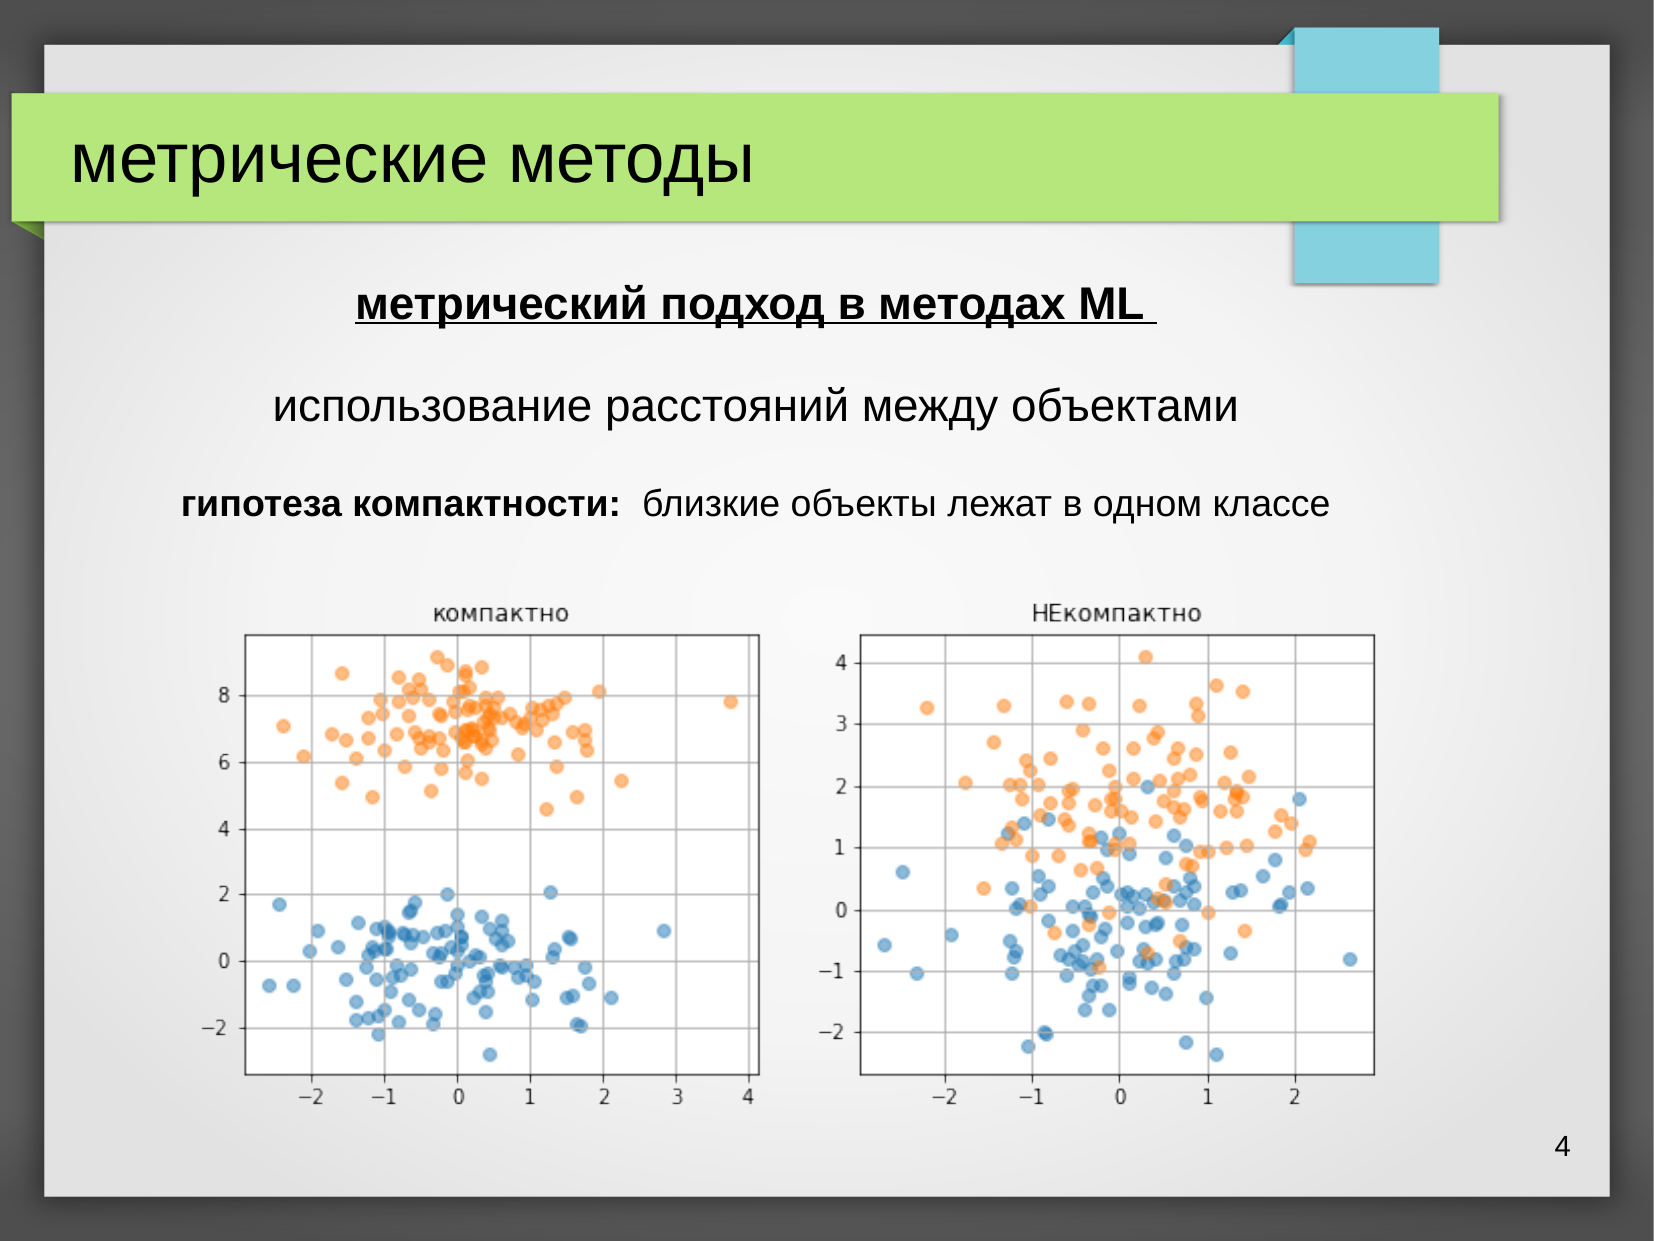

# метрические методы
метрический подход в методах ML
использование расстояний между объектами
гипотеза компактности: близкие объекты лежат в одном классе
4